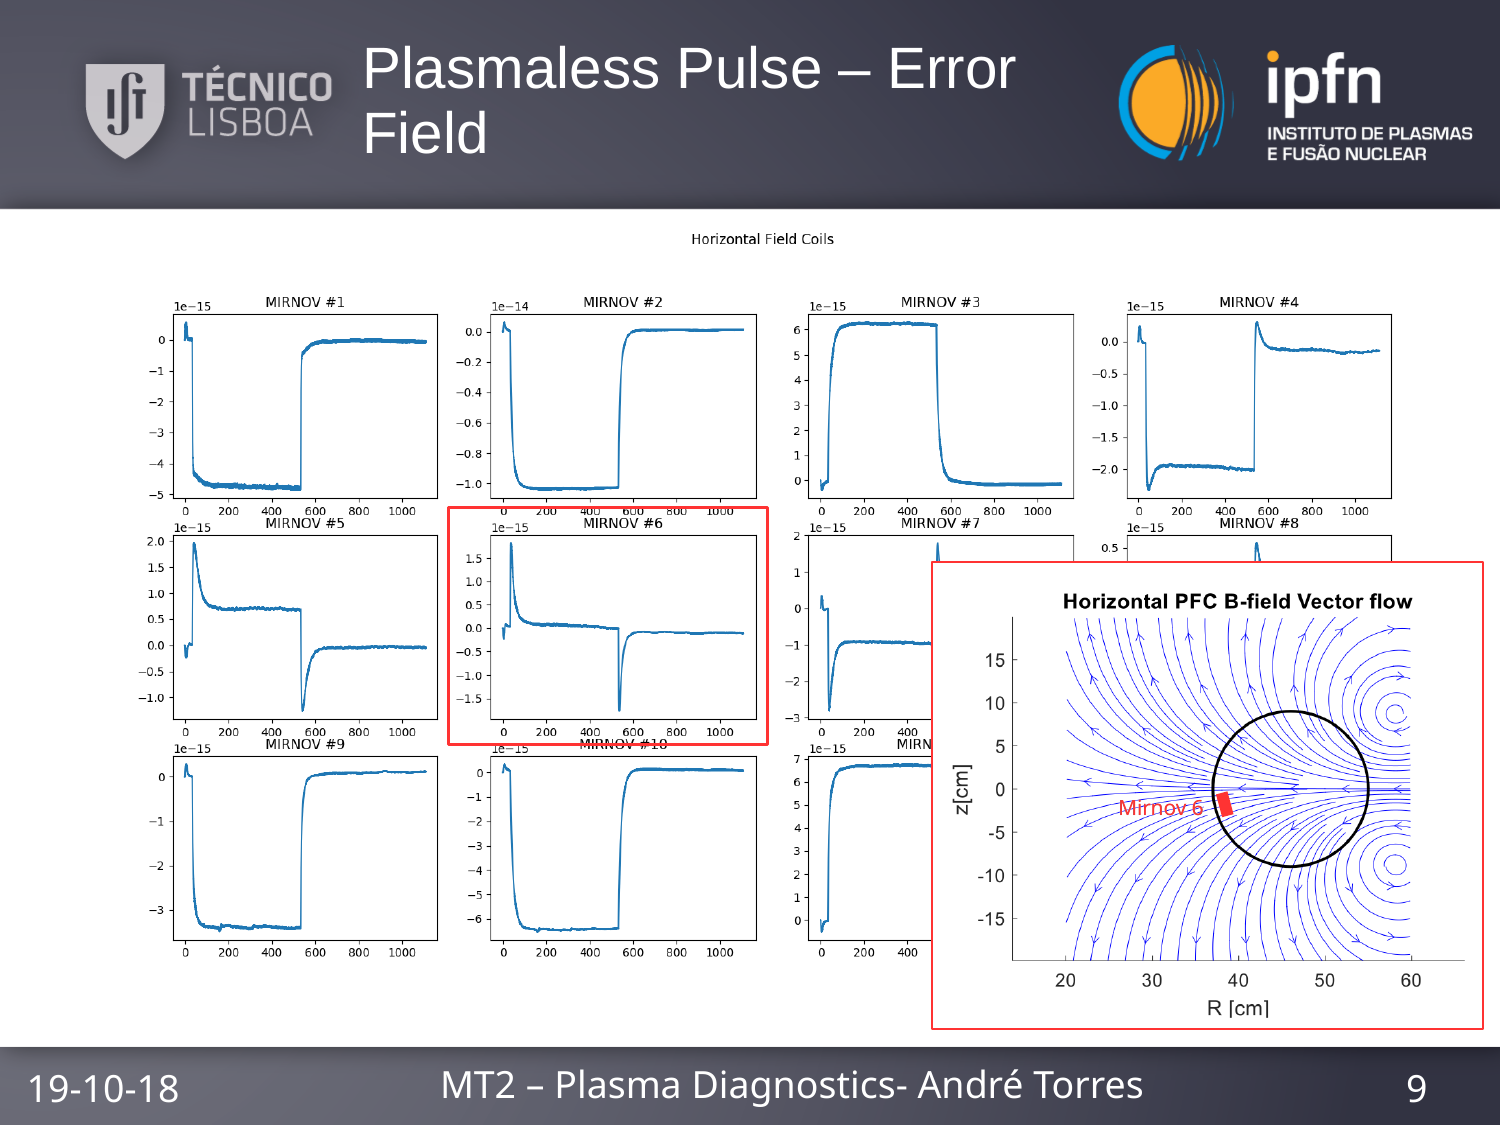

# Plasmaless Pulse – Error Field
Mirnov 6